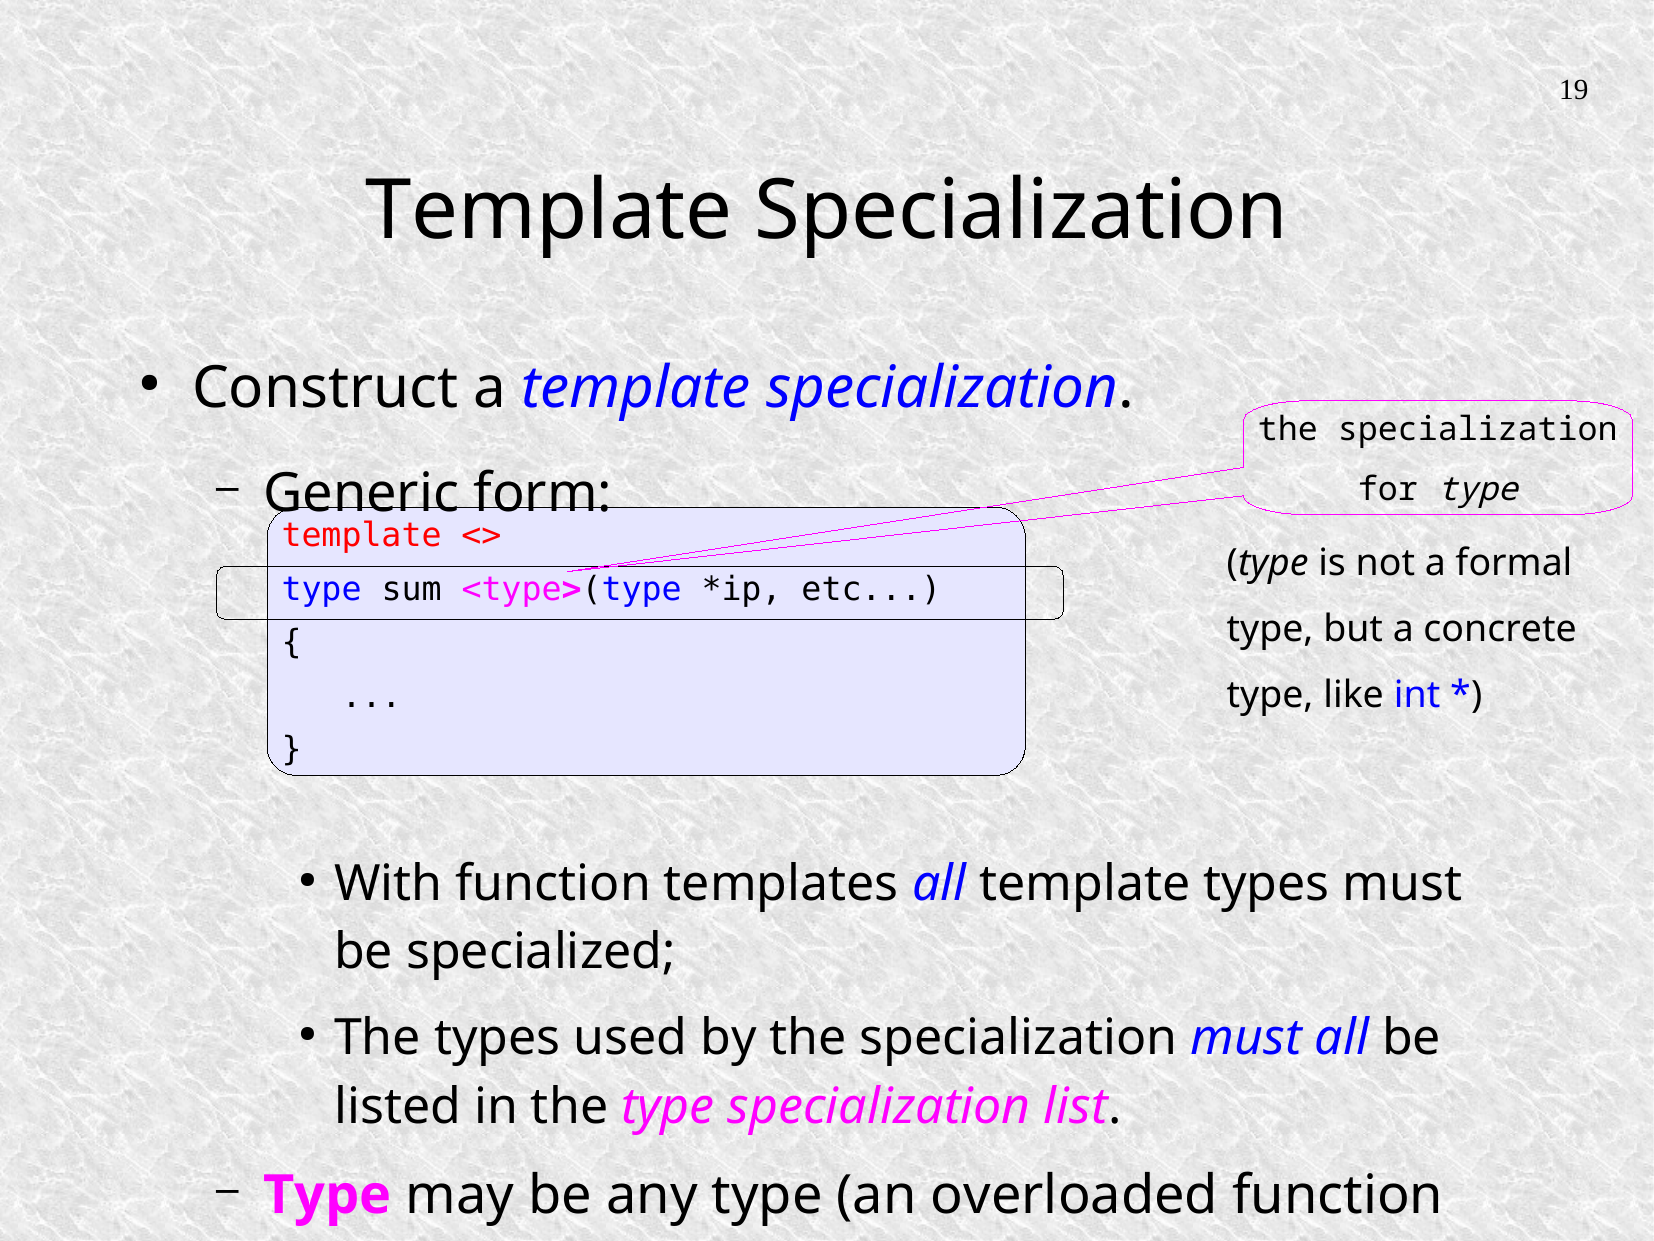

19
Template Specialization
# Construct a template specialization.
Generic form:
With function templates all template types must be specialized;
The types used by the specialization must all be listed in the type specialization list.
Type may be any type (an overloaded function can be used to handle specific situations like arrays).
the specialization
for type
template <>
type sum <type>(type *ip, etc...)
{
 ...
}
(type is not a formal
type, but a concrete
type, like int *)